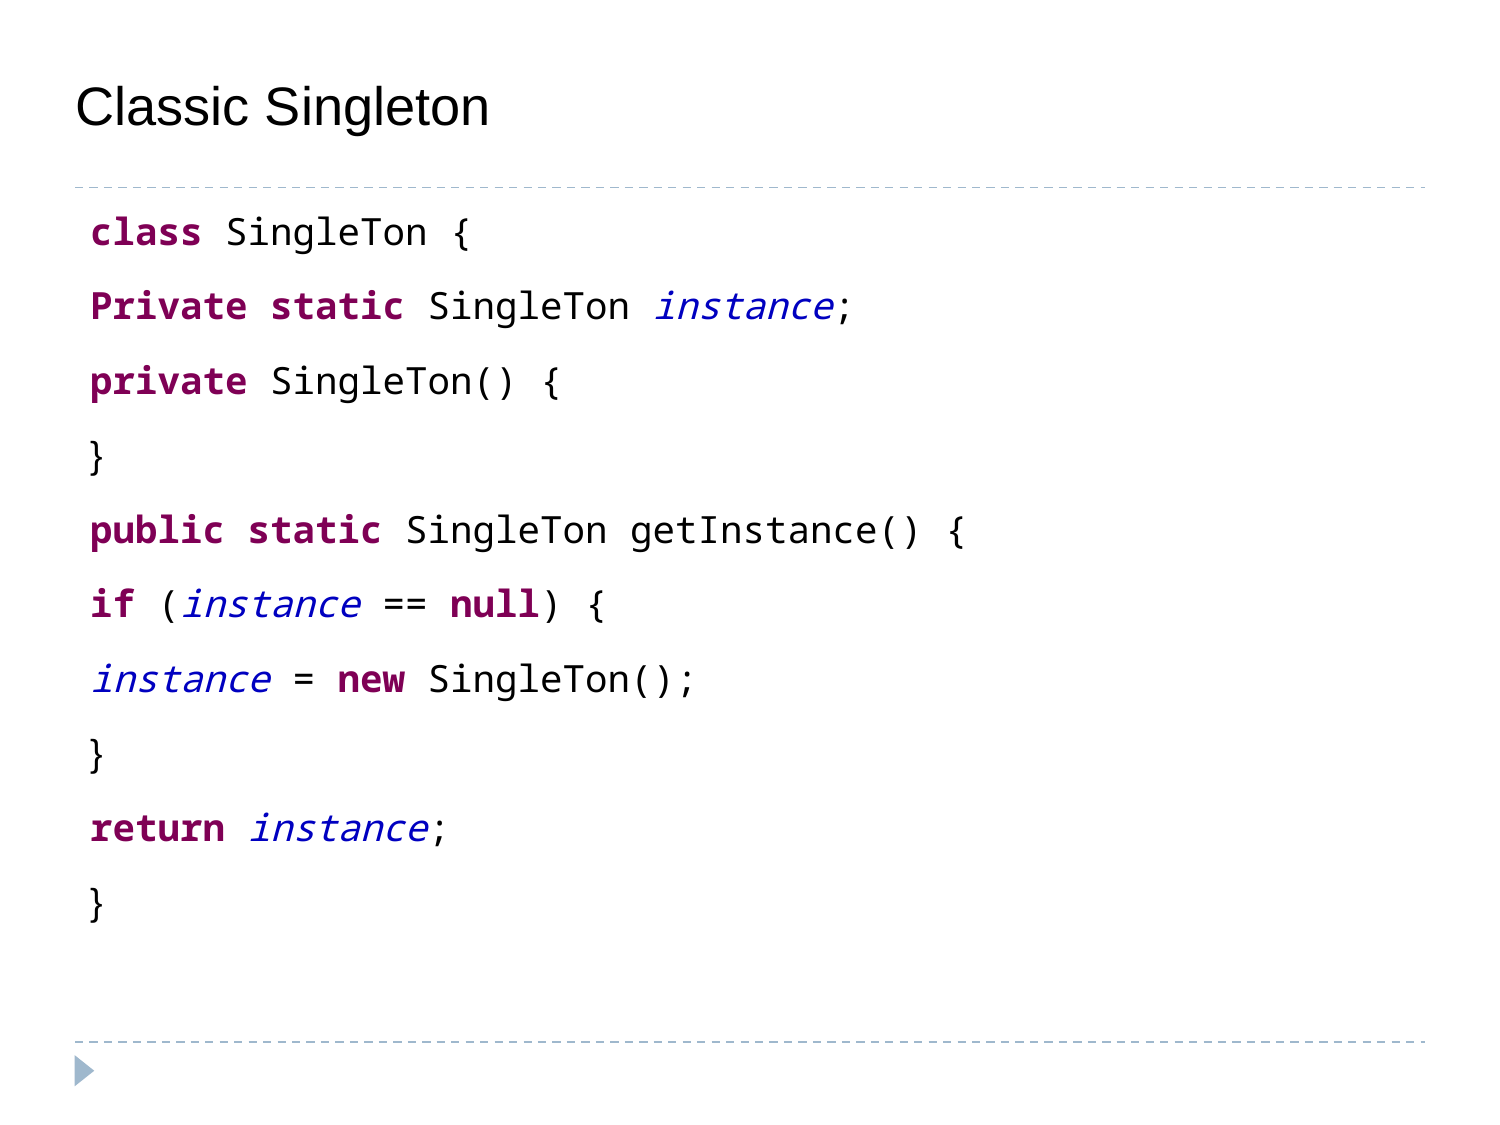

# Classic Singleton
class SingleTon {
Private static SingleTon instance;
private SingleTon() {
}
public static SingleTon getInstance() {
if (instance == null) {
instance = new SingleTon();
}
return instance;
}